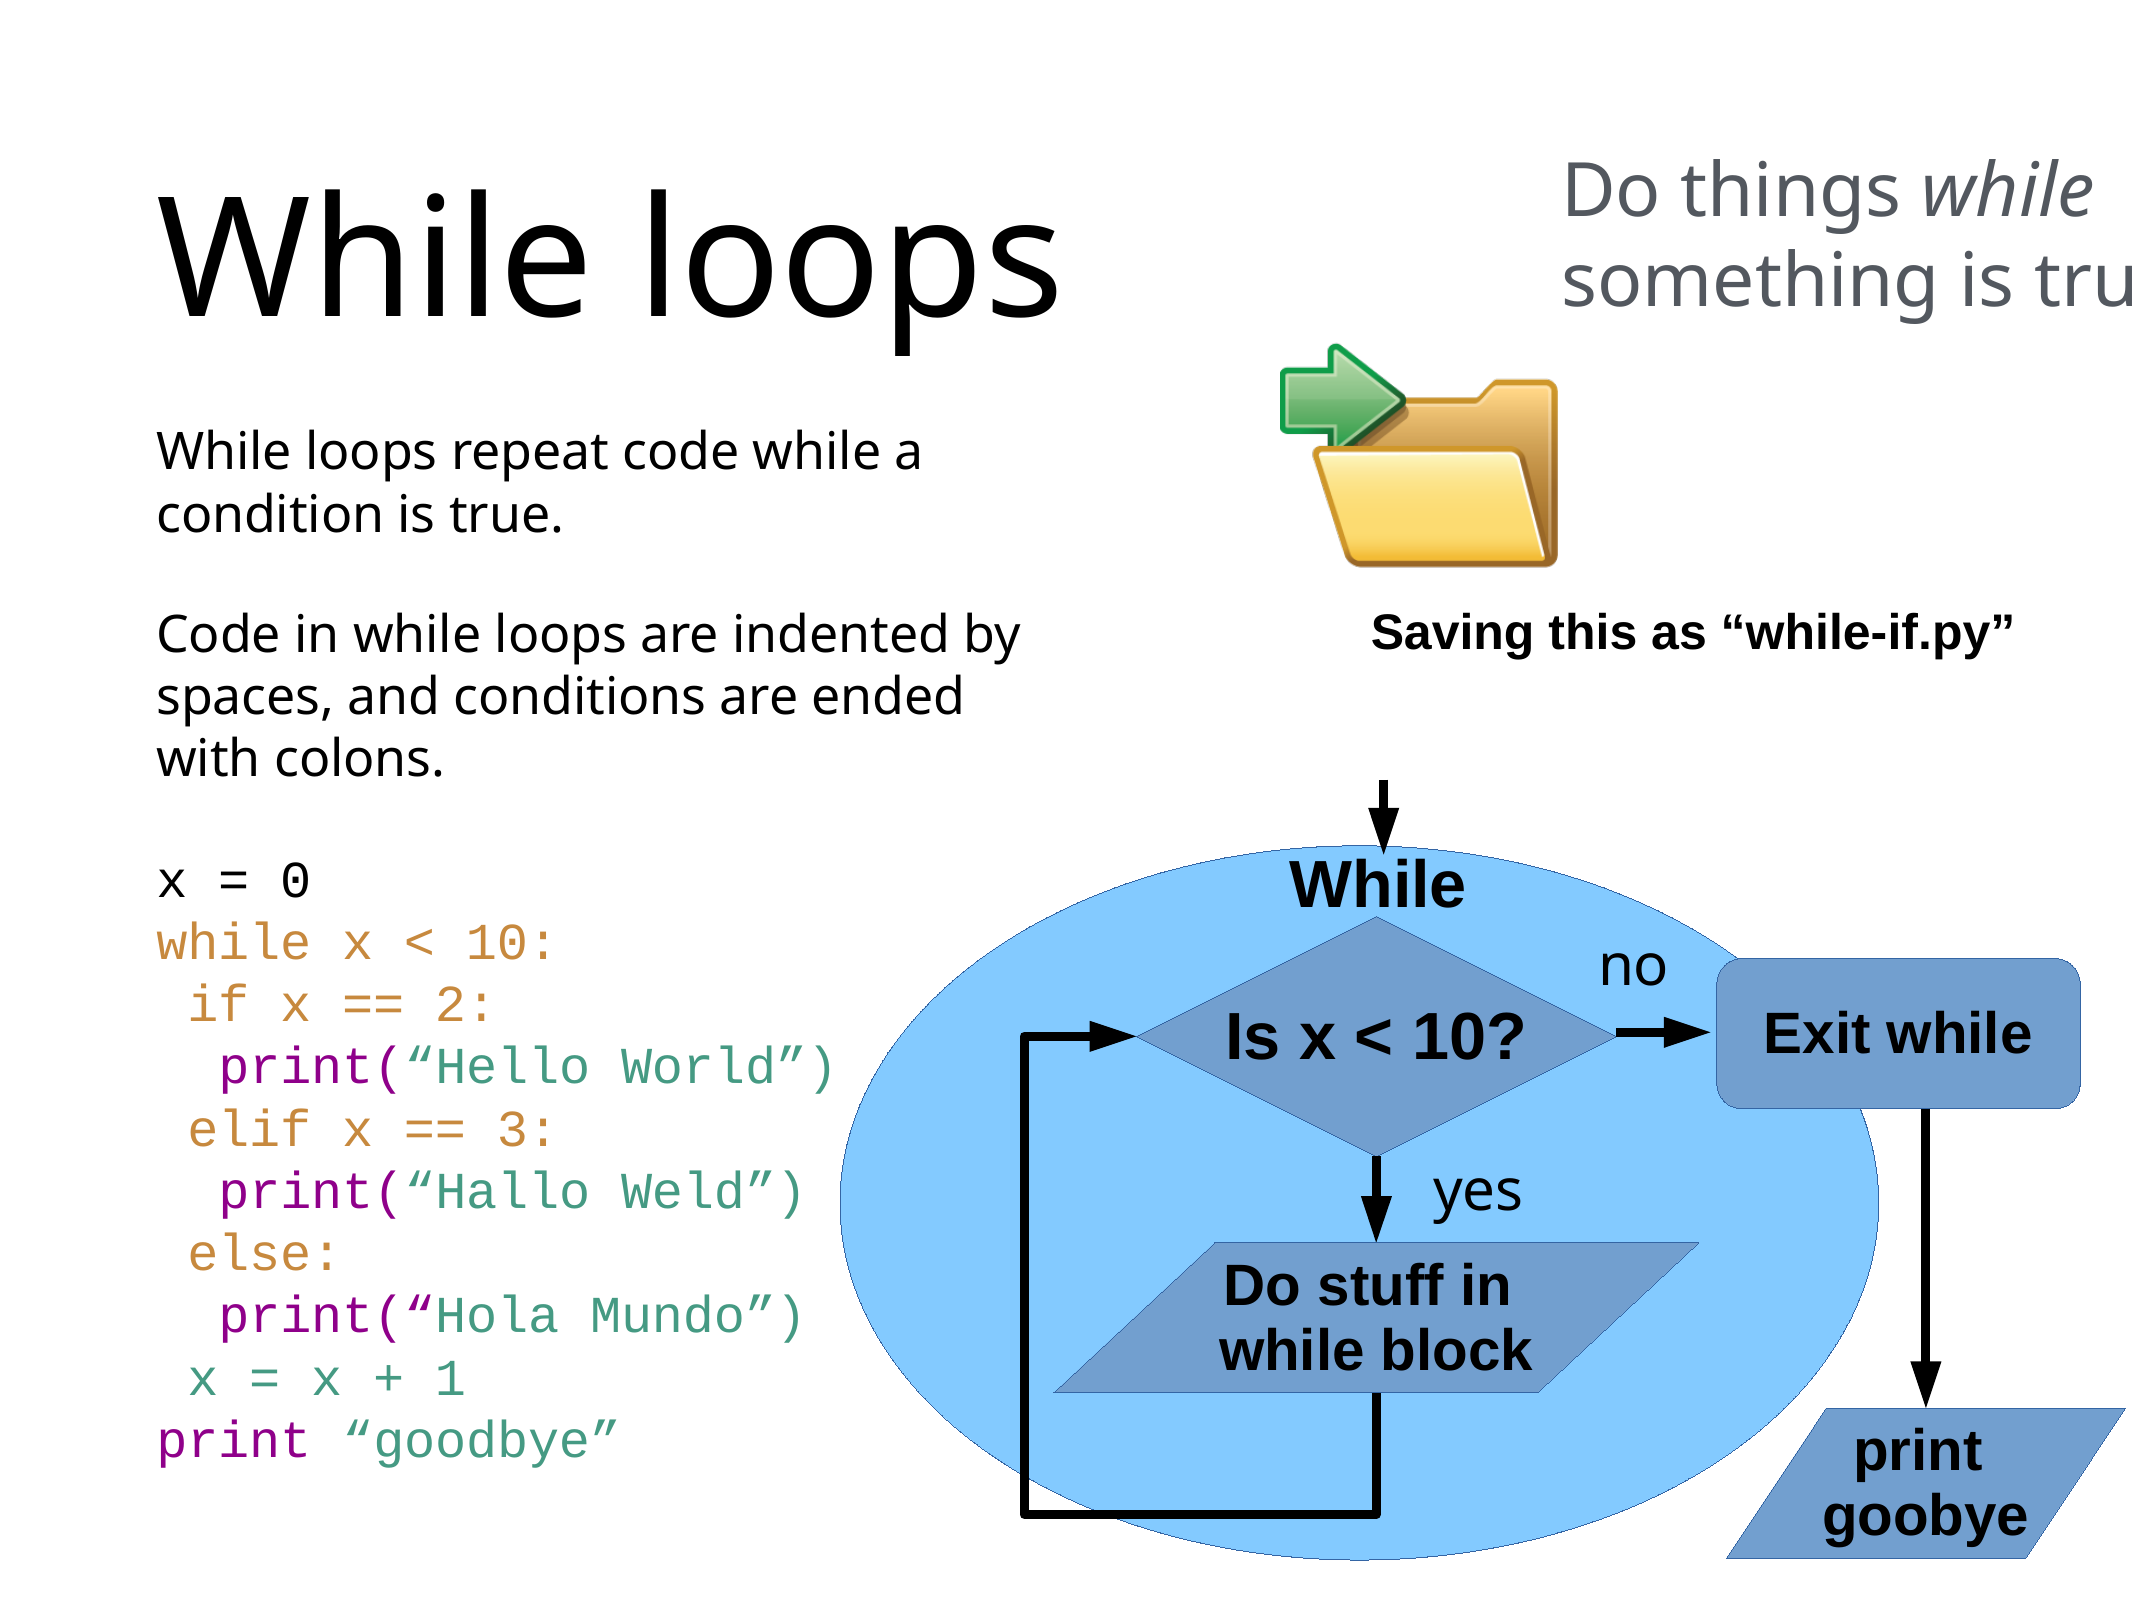

# While loops
Do things while
something is true.
Saving this as “while-if.py”
While loops repeat code while a condition is true.
Code in while loops are indented by spaces, and conditions are ended with colons.
x = 0
while x < 10:
 if x == 2:
 print(“Hello World”)
 elif x == 3:
 print(“Hallo Weld”)
 else:
 print(“Hola Mundo”)
 x = x + 1
print “goodbye”
While
Is x < 10?
no
Exit while
yes
Do stuff in
while block
print
goobye